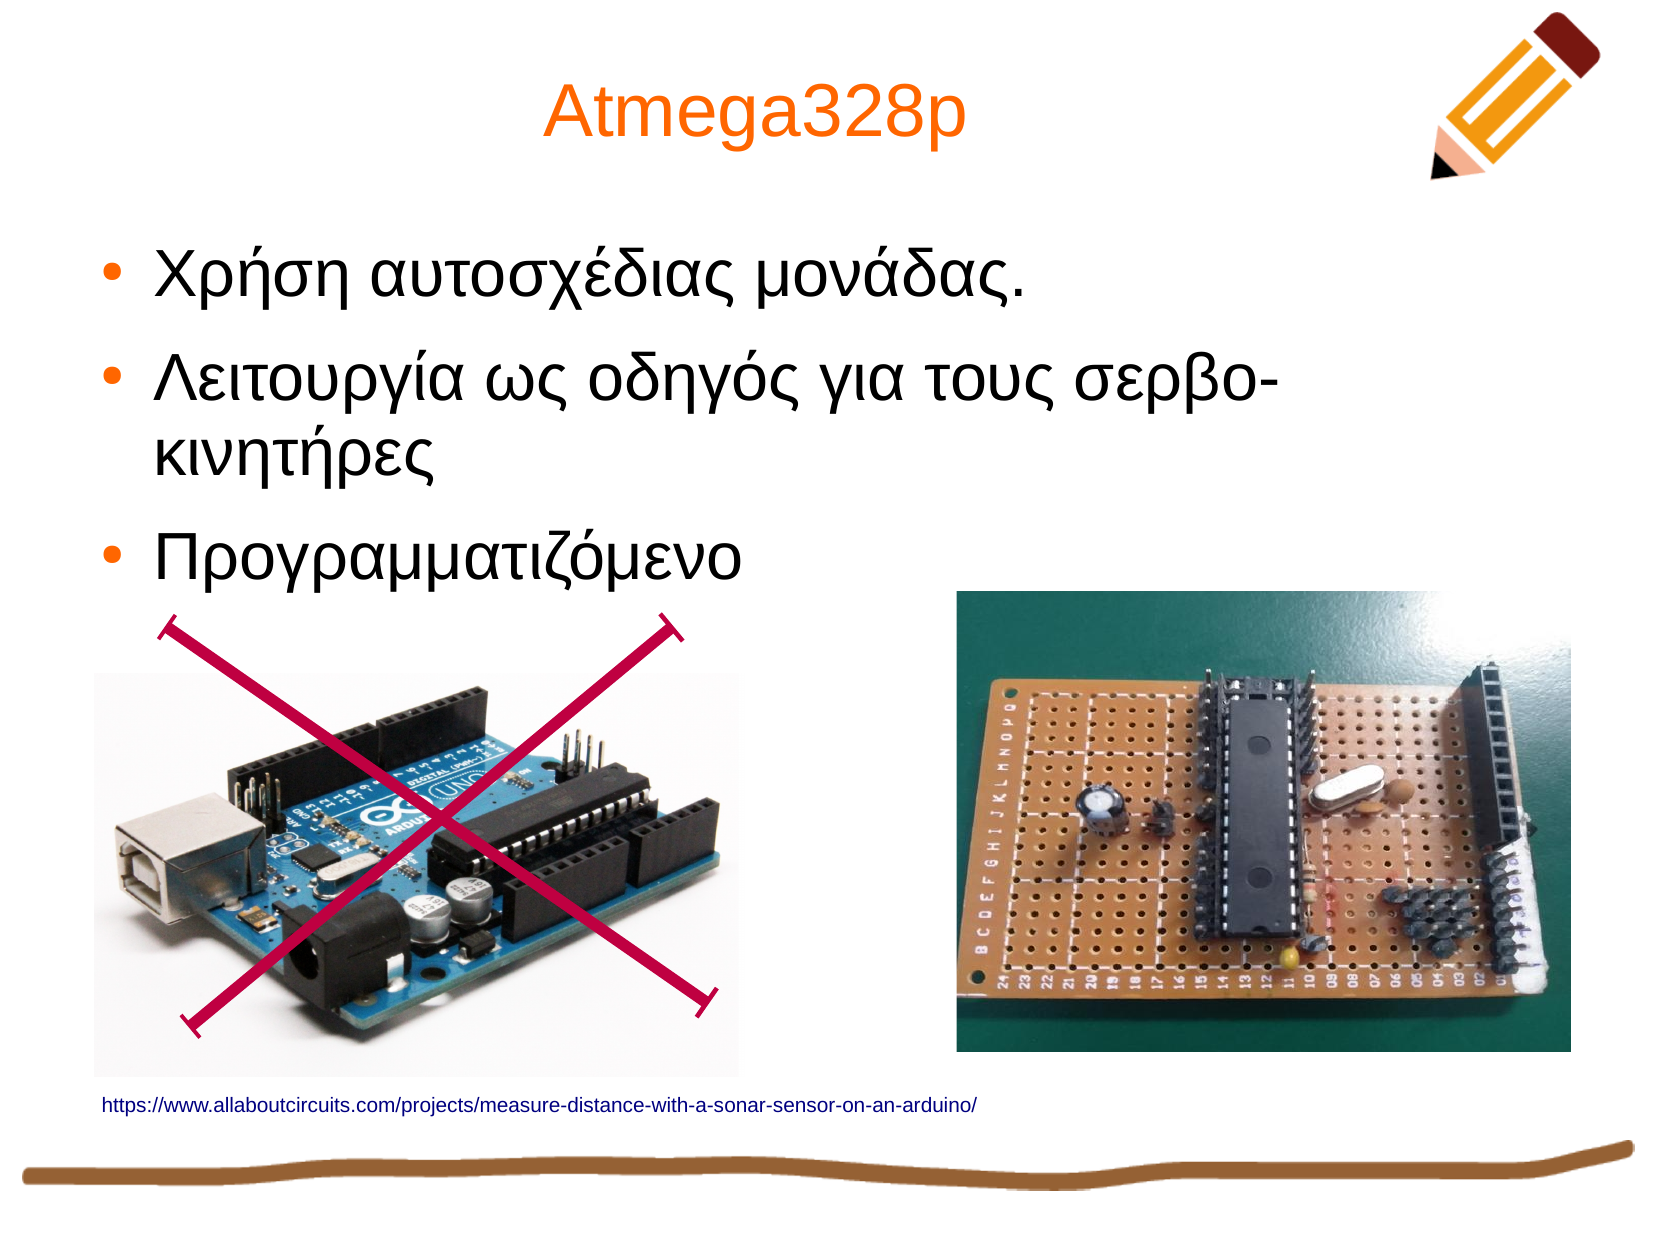

# Atmega328p
Χρήση αυτοσχέδιας μονάδας.
Λειτουργία ως οδηγός για τους σερβο- κινητήρες
Προγραμματιζόμενο
https://www.allaboutcircuits.com/projects/measure-distance-with-a-sonar-sensor-on-an-arduino/